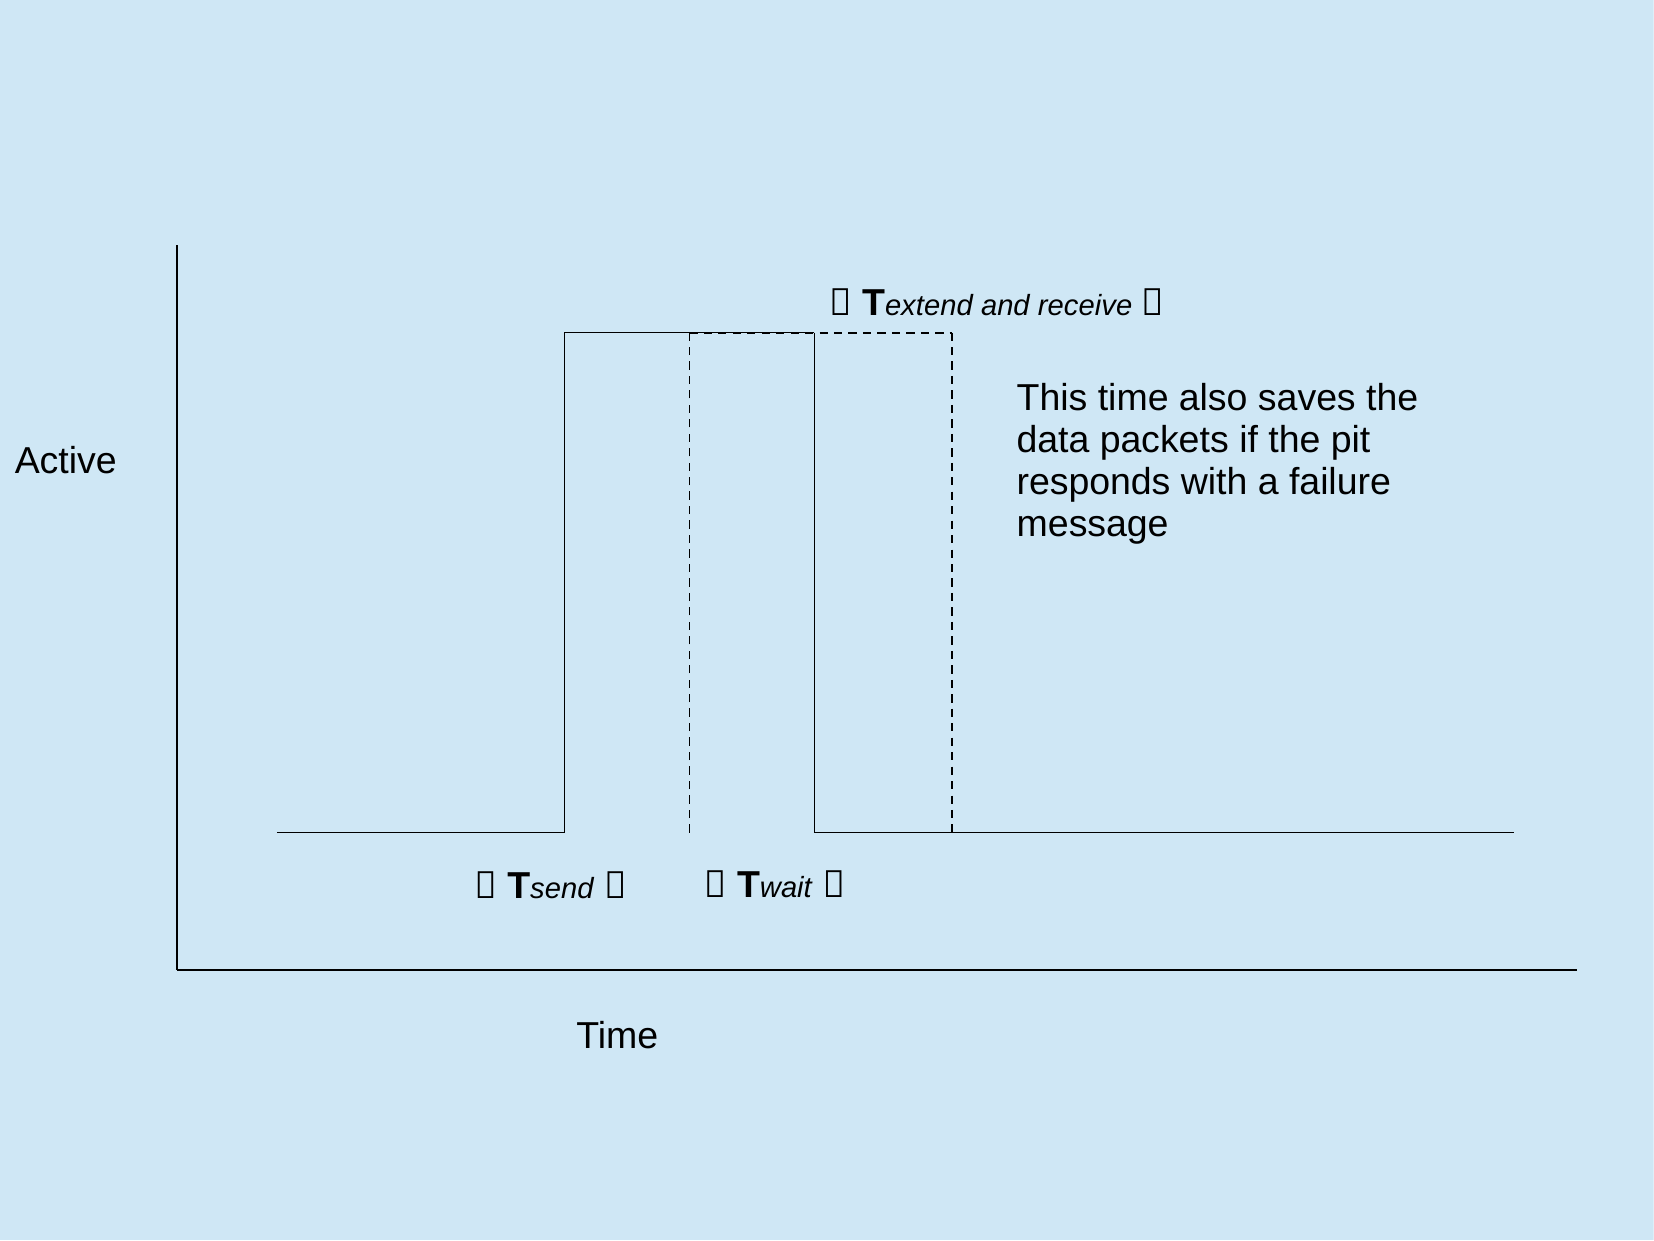

#
 Textend and receive 
This time also saves the data packets if the pit responds with a failure message
Active
 Twait 
 Tsend 
Time